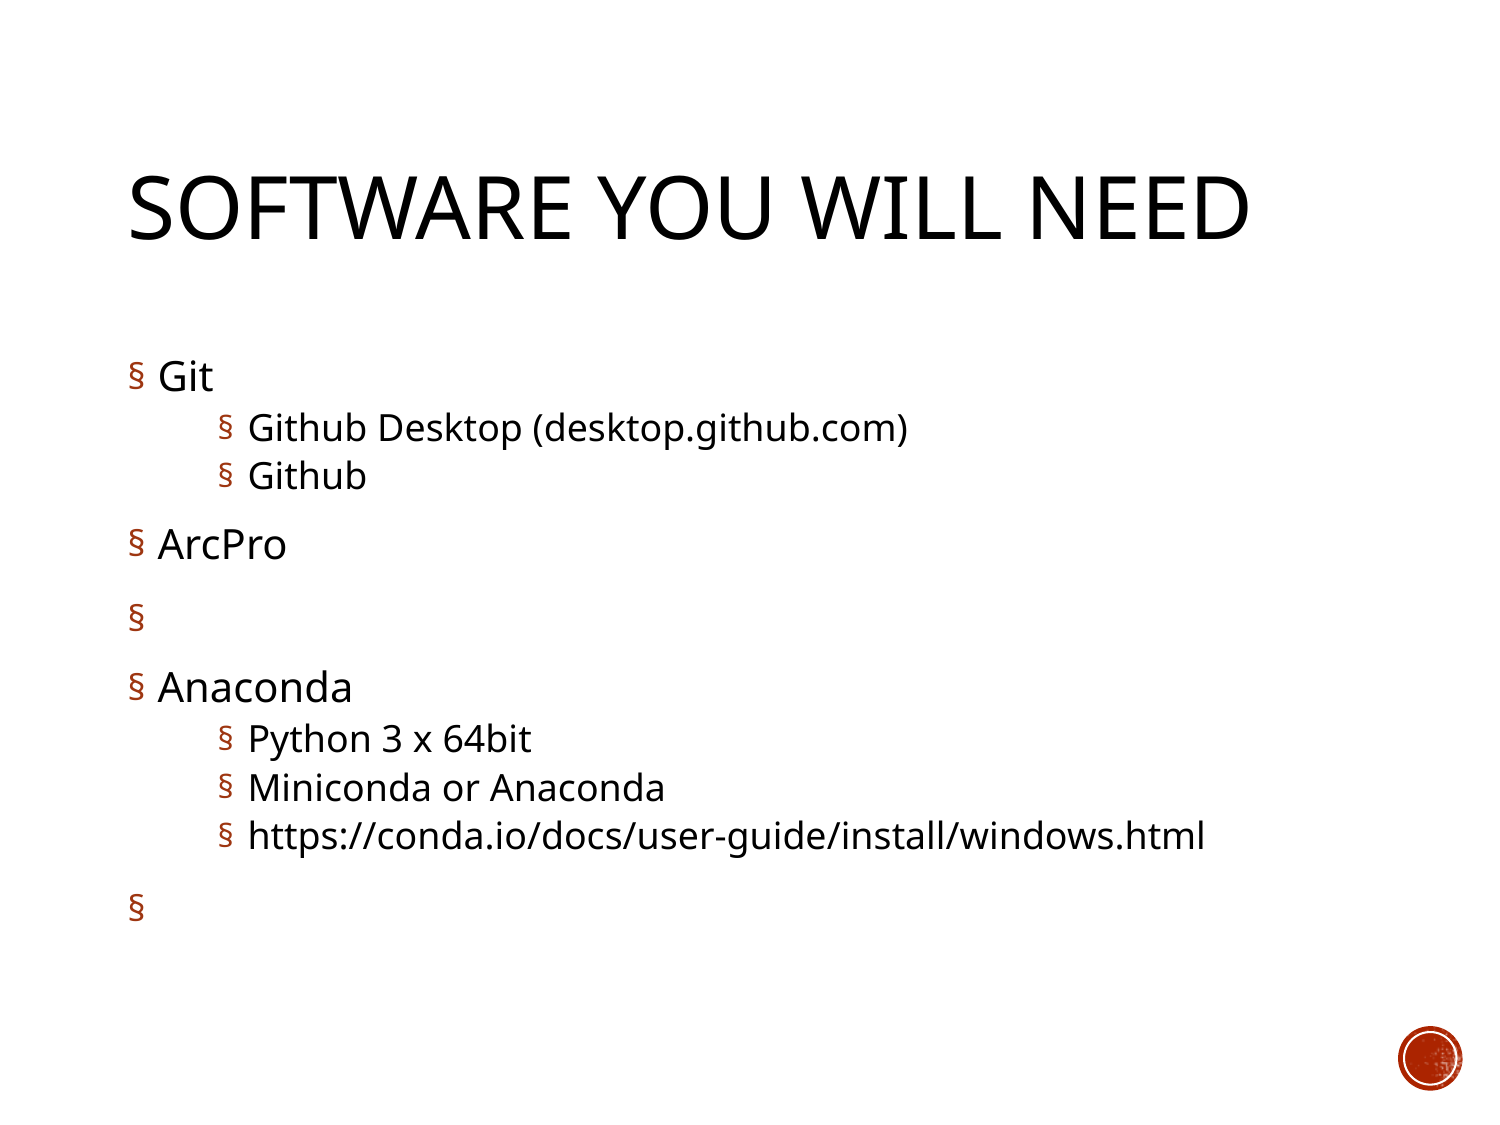

# Software you will need
Git
Github Desktop (desktop.github.com)
Github
ArcPro
Anaconda
Python 3 x 64bit
Miniconda or Anaconda
https://conda.io/docs/user-guide/install/windows.html